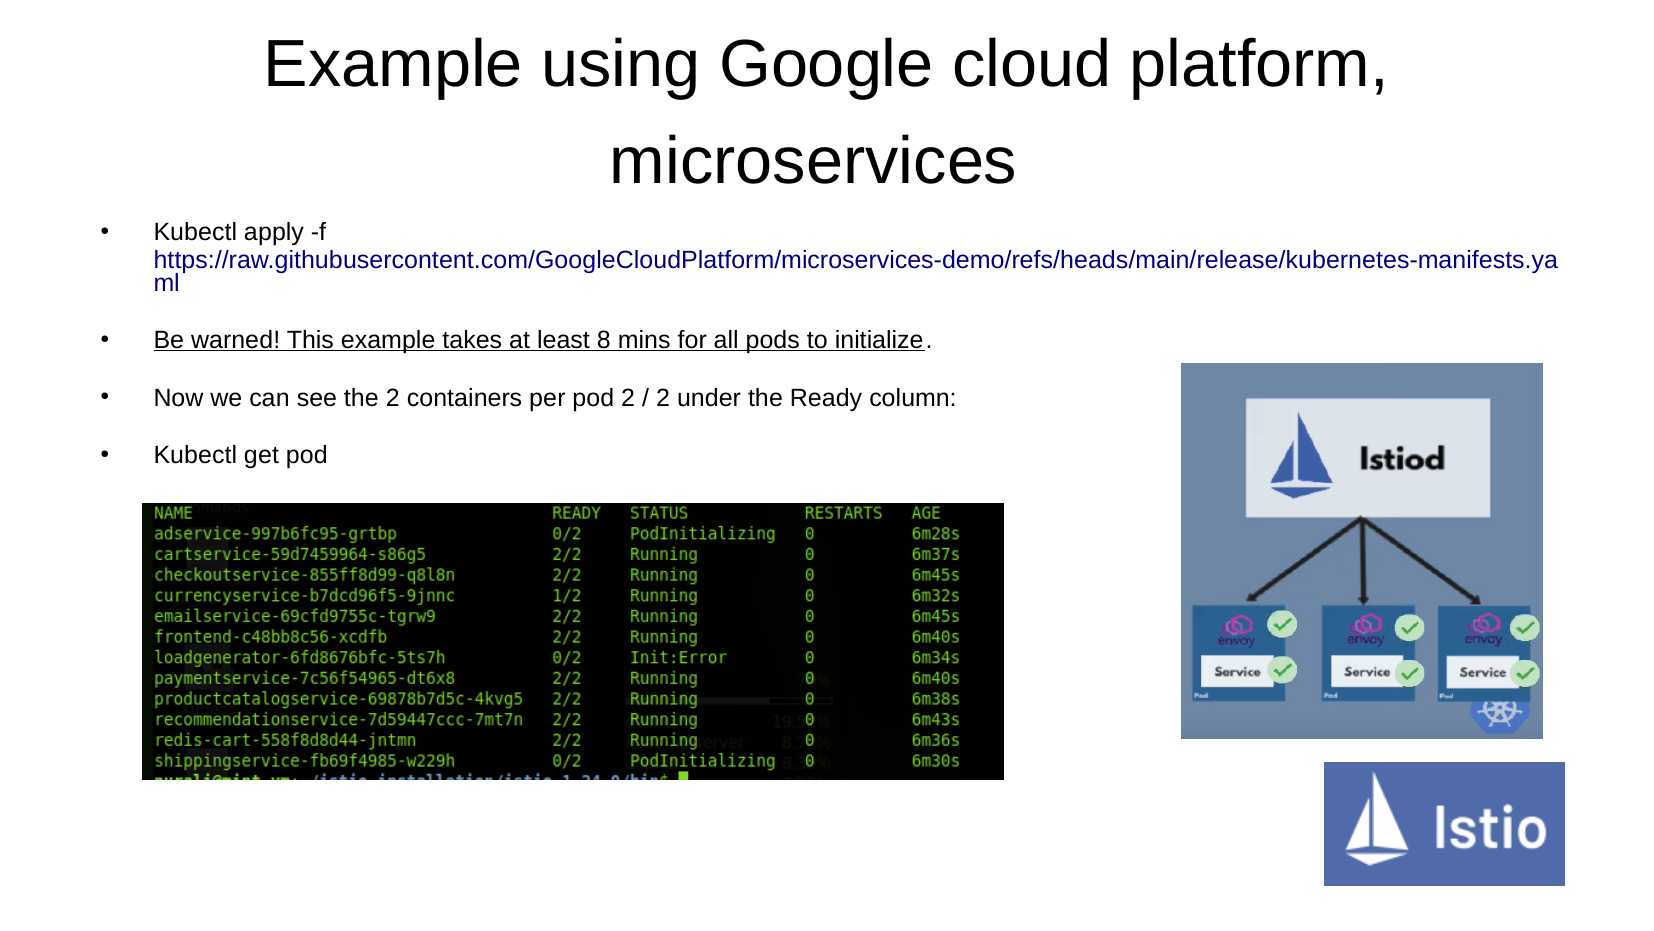

# Example using Google cloud platform, microservices
Kubectl apply -f https://raw.githubusercontent.com/GoogleCloudPlatform/microservices-demo/refs/heads/main/release/kubernetes-manifests.yaml
Be warned! This example takes at least 8 mins for all pods to initialize.
Now we can see the 2 containers per pod 2 / 2 under the Ready column:
Kubectl get pod